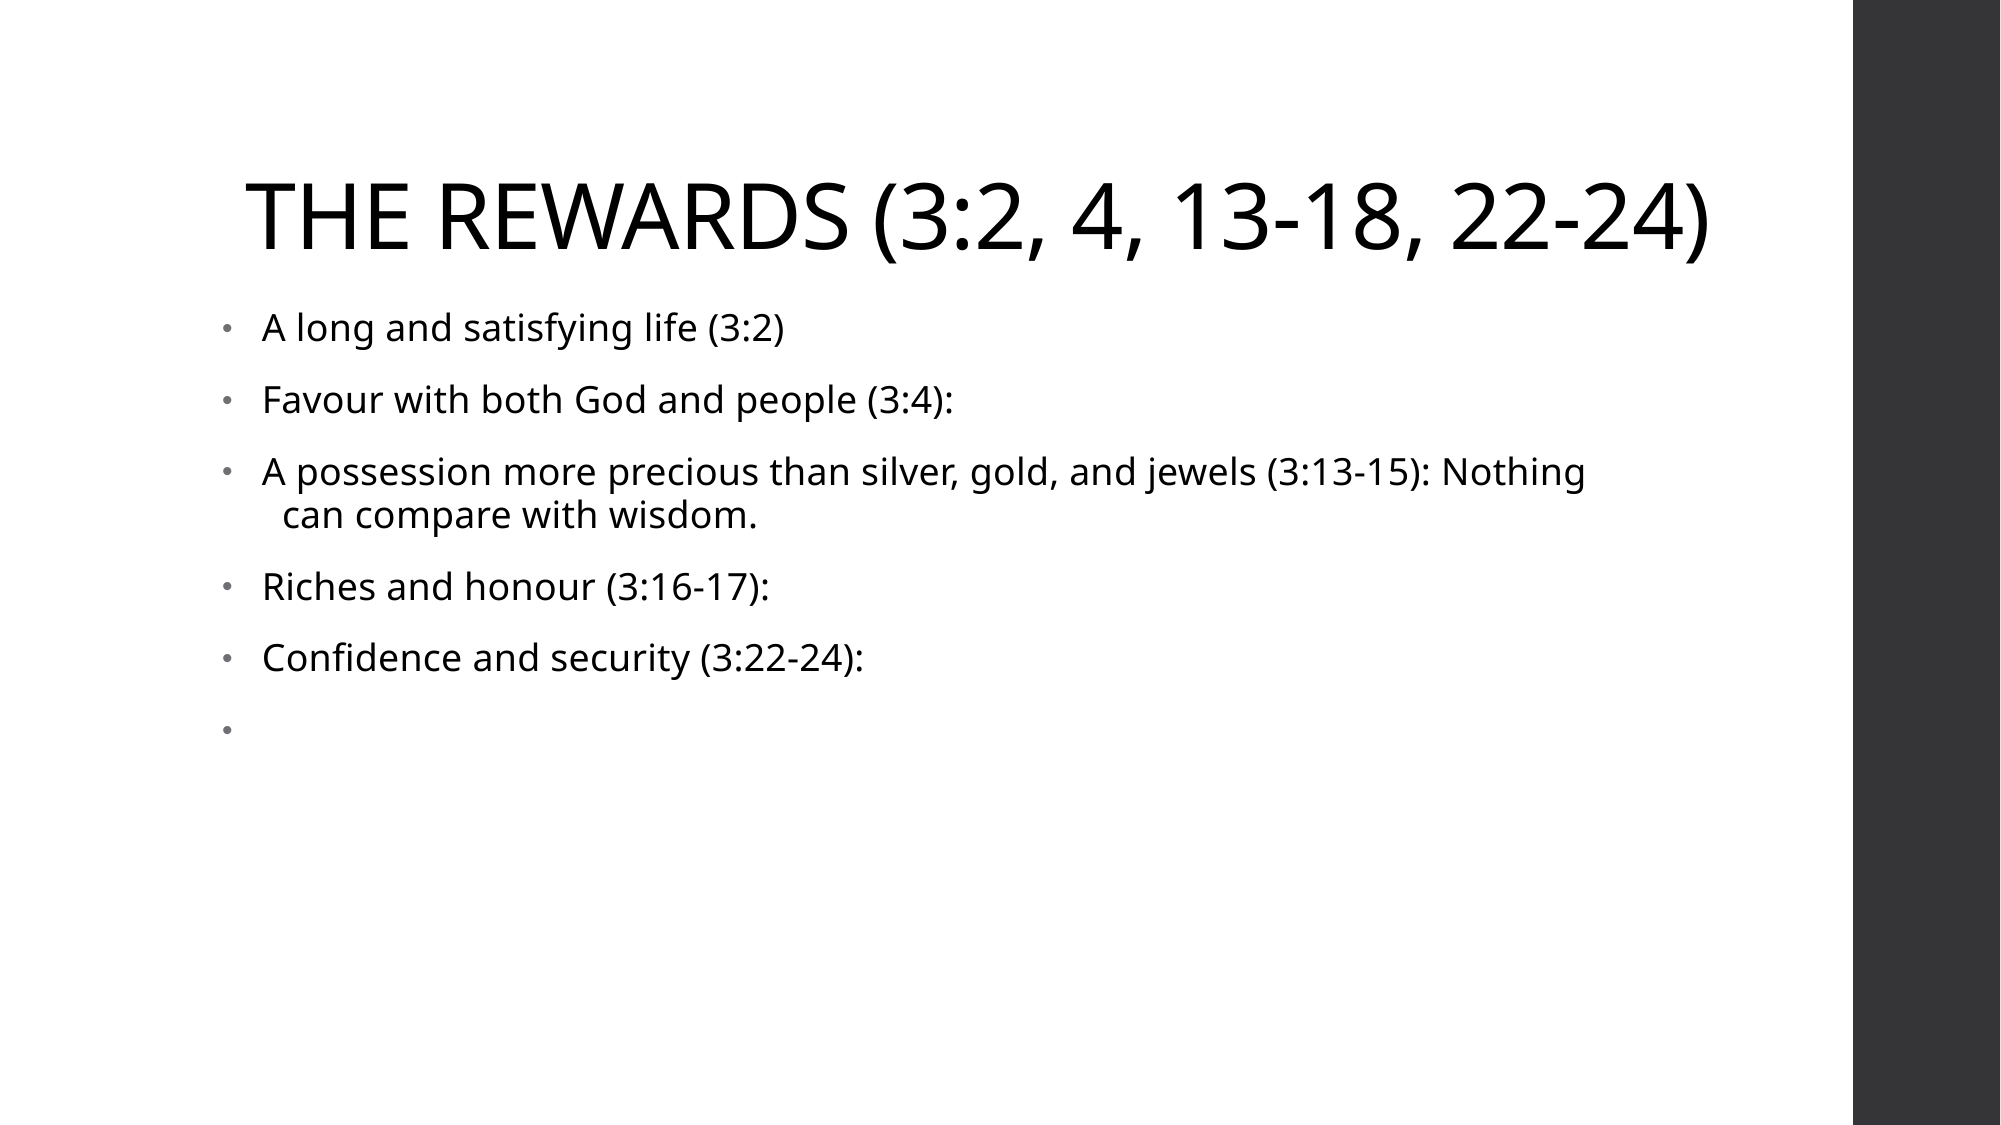

# THE REWARDS (3:2, 4, 13-18, 22-24)
 A long and satisfying life (3:2)
 Favour with both God and people (3:4):
 A possession more precious than silver, gold, and jewels (3:13-15): Nothing can compare with wisdom.
 Riches and honour (3:16-17):
 Confidence and security (3:22-24):